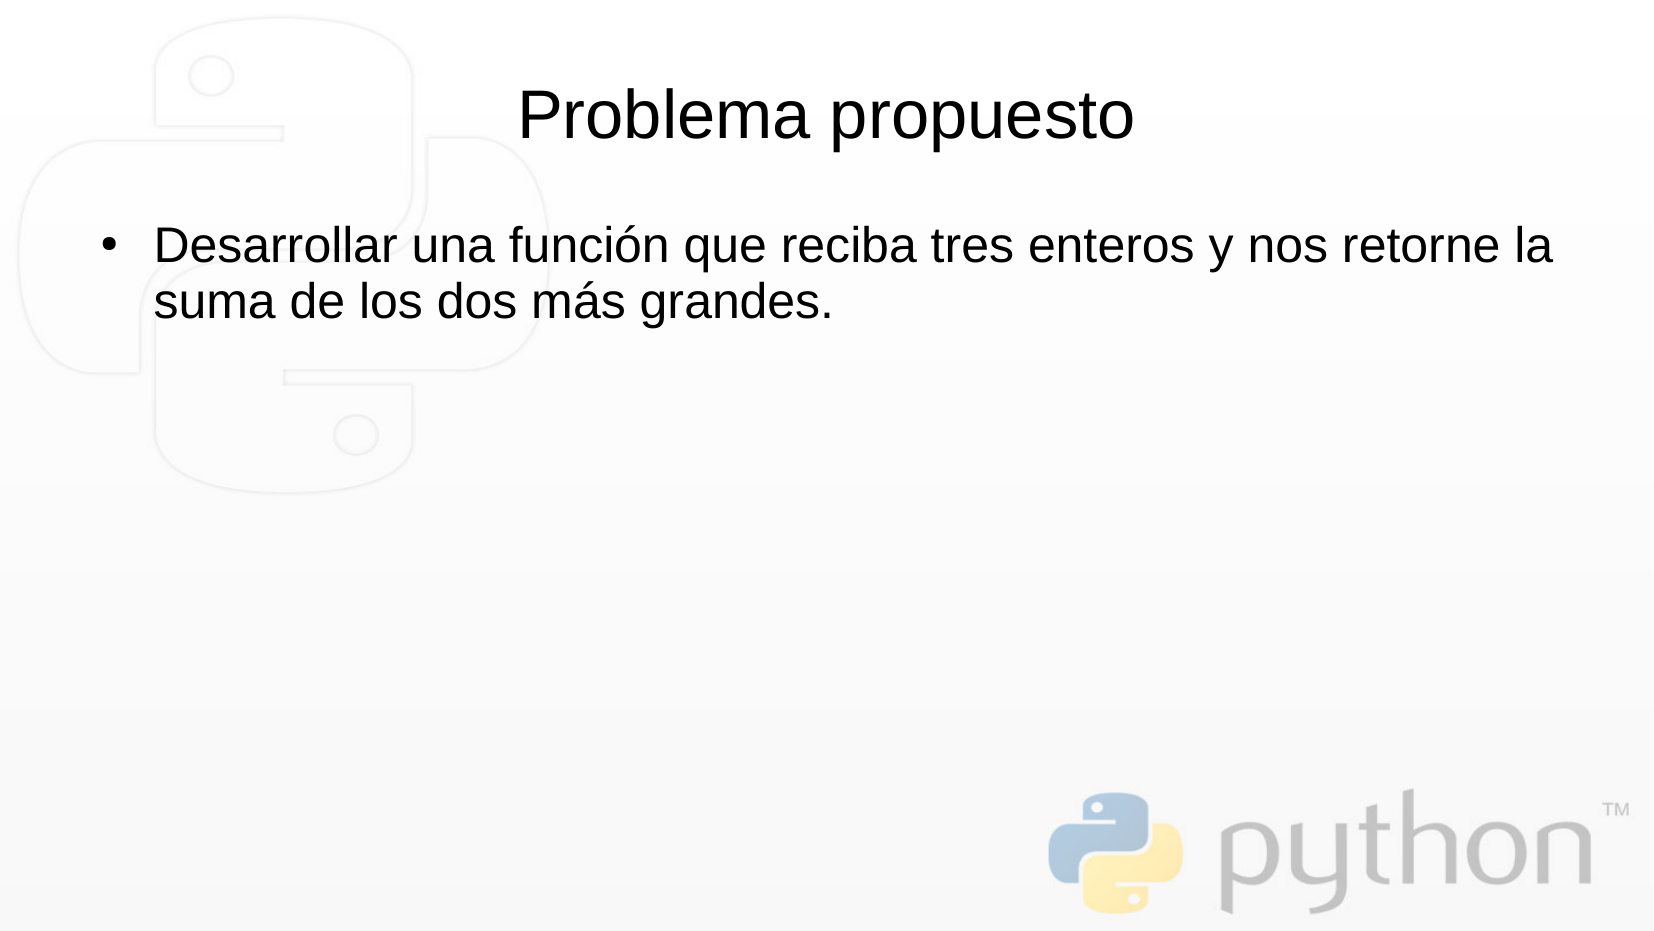

# Problema propuesto
Desarrollar una función que reciba tres enteros y nos retorne la suma de los dos más grandes.